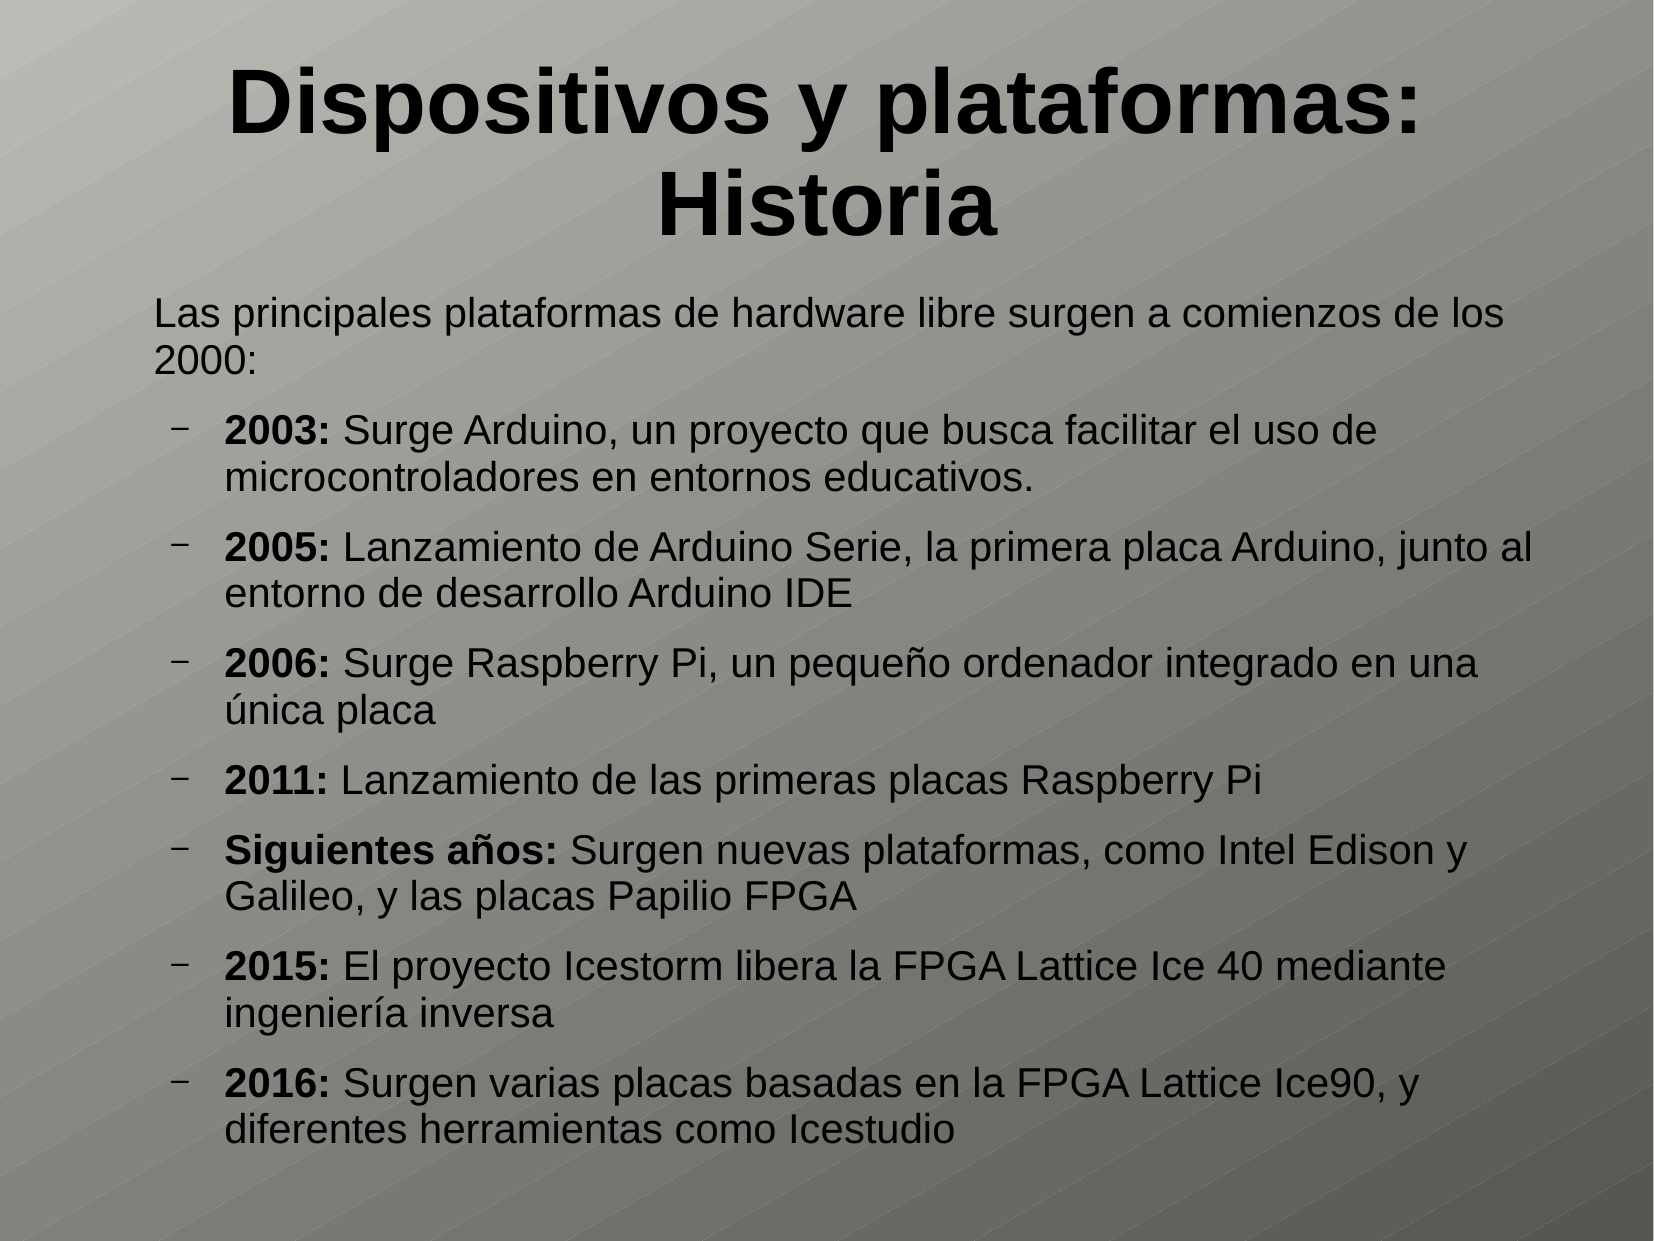

# Dispositivos y plataformas: Historia
Las principales plataformas de hardware libre surgen a comienzos de los 2000:
2003: Surge Arduino, un proyecto que busca facilitar el uso de microcontroladores en entornos educativos.
2005: Lanzamiento de Arduino Serie, la primera placa Arduino, junto al entorno de desarrollo Arduino IDE
2006: Surge Raspberry Pi, un pequeño ordenador integrado en una única placa
2011: Lanzamiento de las primeras placas Raspberry Pi
Siguientes años: Surgen nuevas plataformas, como Intel Edison y Galileo, y las placas Papilio FPGA
2015: El proyecto Icestorm libera la FPGA Lattice Ice 40 mediante ingeniería inversa
2016: Surgen varias placas basadas en la FPGA Lattice Ice90, y diferentes herramientas como Icestudio